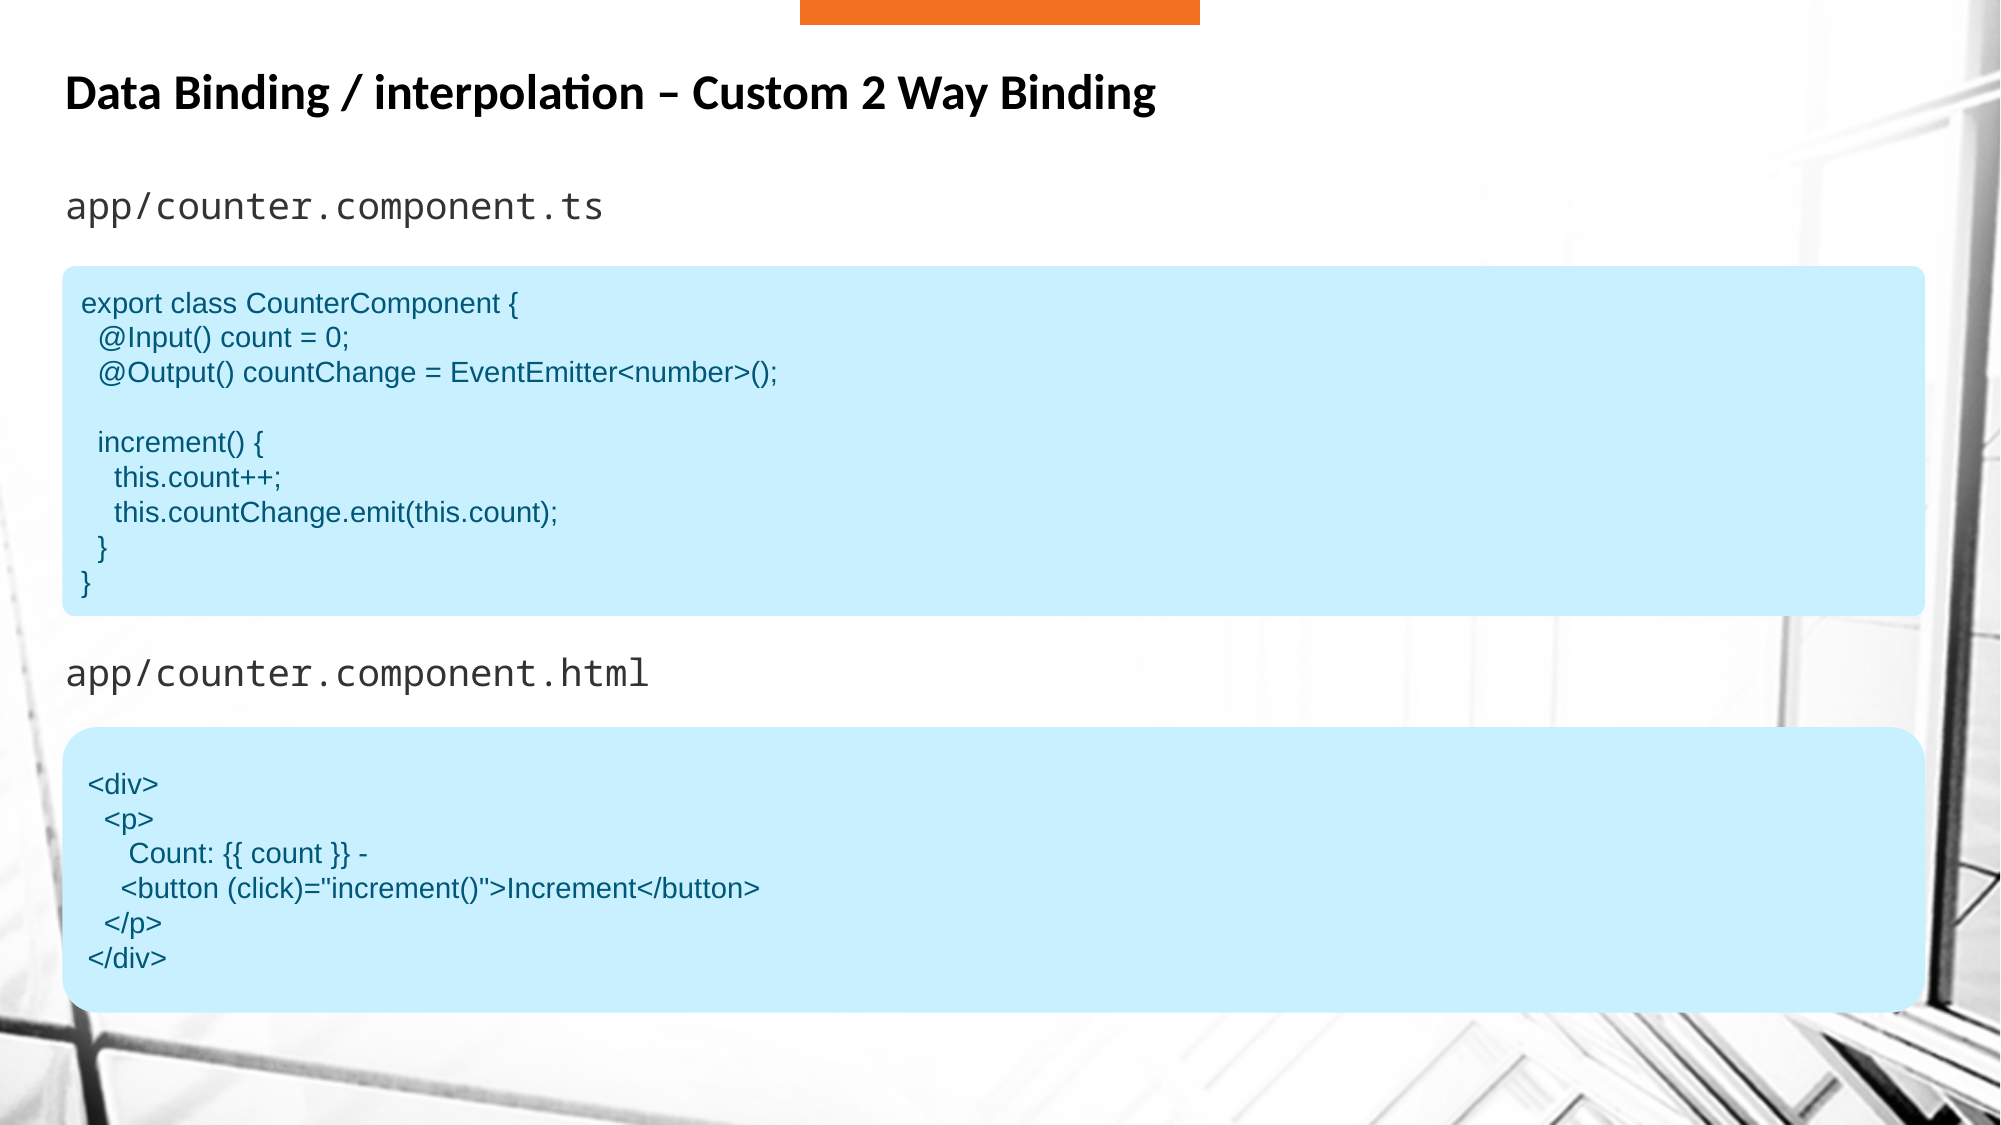

# Data Binding / interpolation – Custom 2 Way Binding
app/counter.component.ts
export class CounterComponent {
 @Input() count = 0;
 @Output() countChange = EventEmitter ();
 increment() {
 this.count++;
 this.countChange.emit(this.count);
 }
}
app/counter.component.html
<div>
 <p>
 Count: {{ count }} -
 <button (click)="increment()">Increment</button>
 </p>
</div>